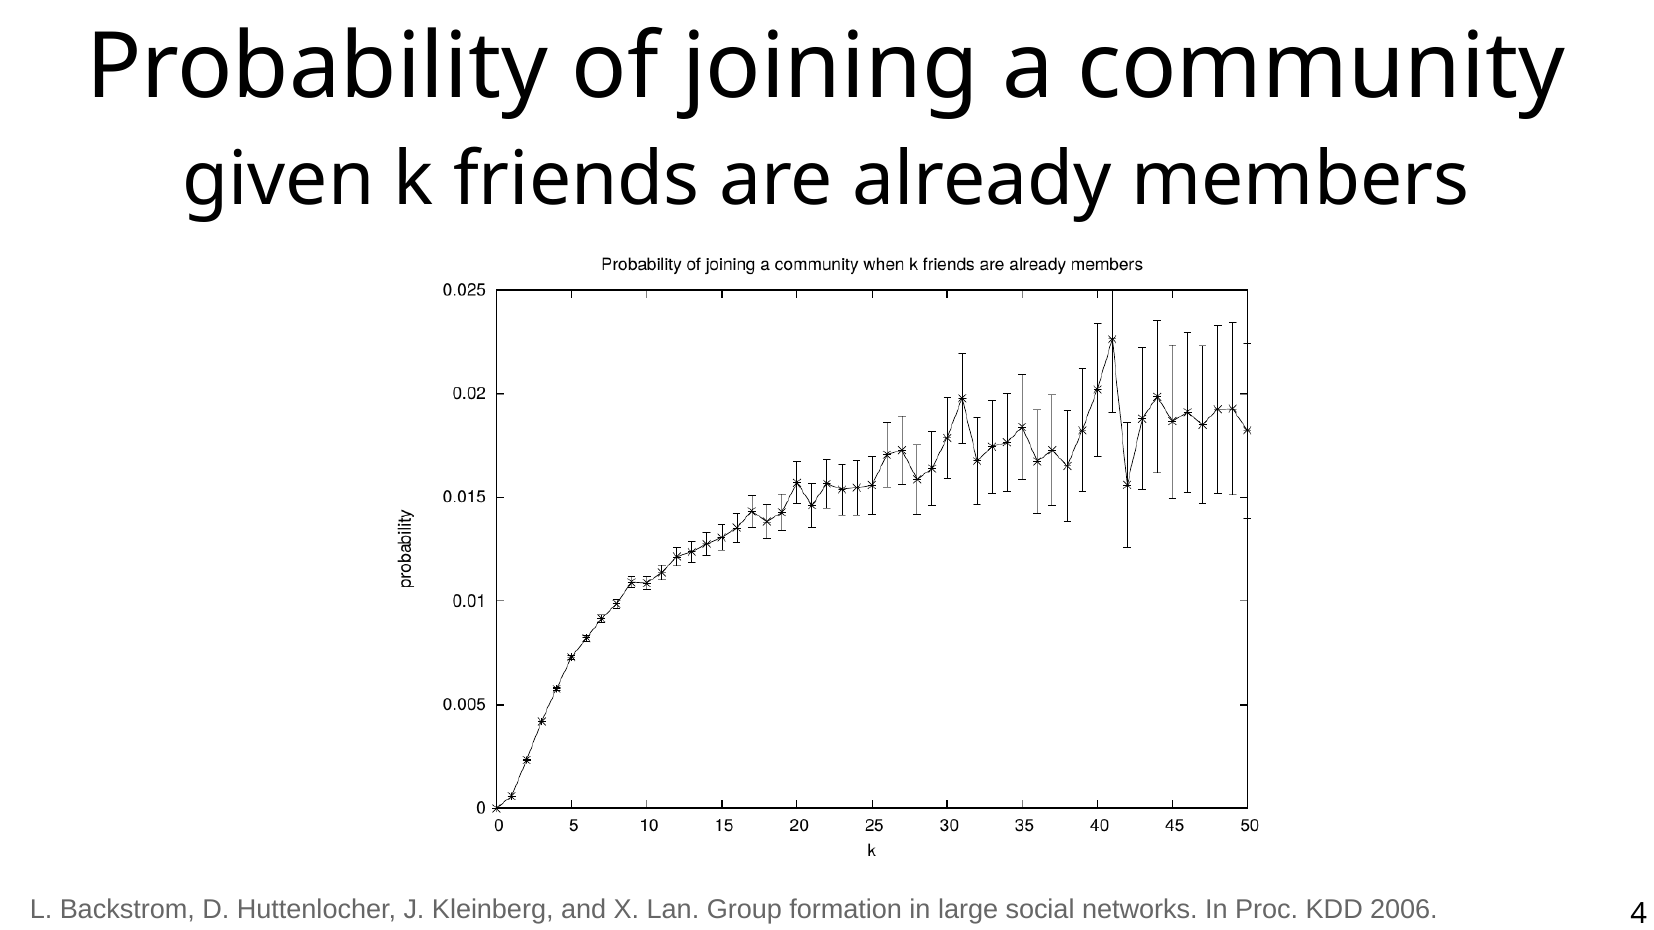

# Probability of joining a community given k friends are already members
L. Backstrom, D. Huttenlocher, J. Kleinberg, and X. Lan. Group formation in large social networks. In Proc. KDD 2006.
4